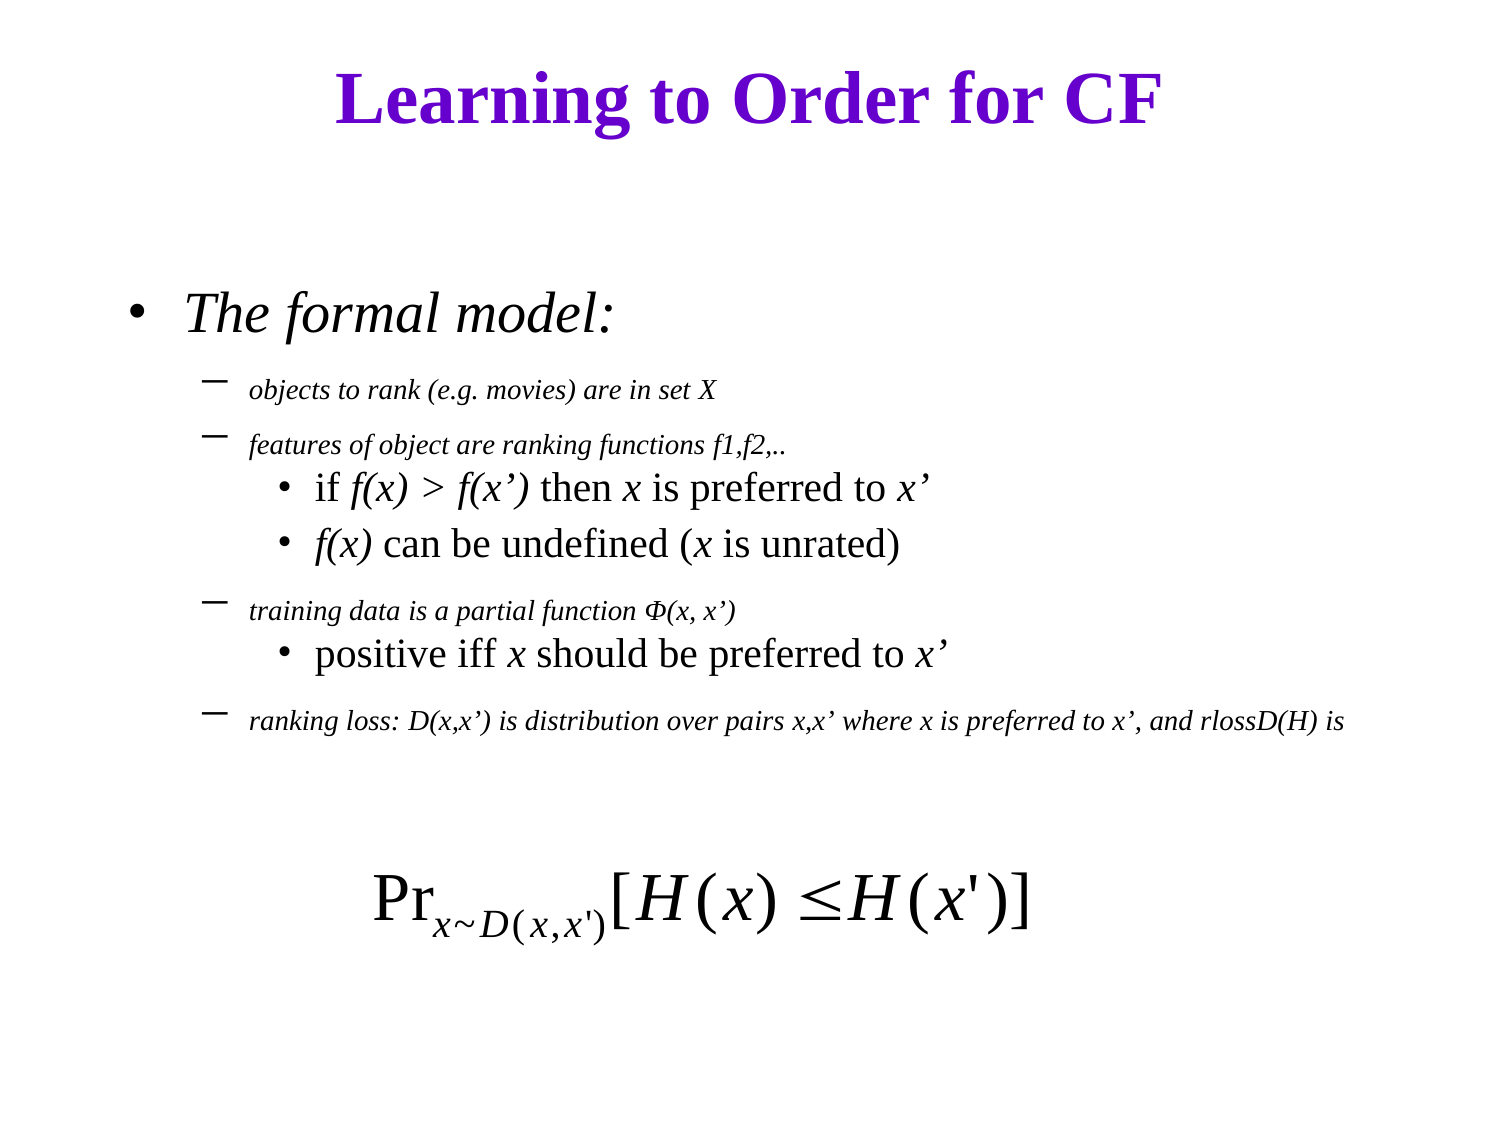

# Learning to Order for CF
The formal model:
objects to rank (e.g. movies) are in set X
features of object are ranking functions f1,f2,..
if f(x) > f(x’) then x is preferred to x’
f(x) can be undefined (x is unrated)
training data is a partial function Φ(x, x’)
positive iff x should be preferred to x’
ranking loss: D(x,x’) is distribution over pairs x,x’ where x is preferred to x’, and rlossD(H) is